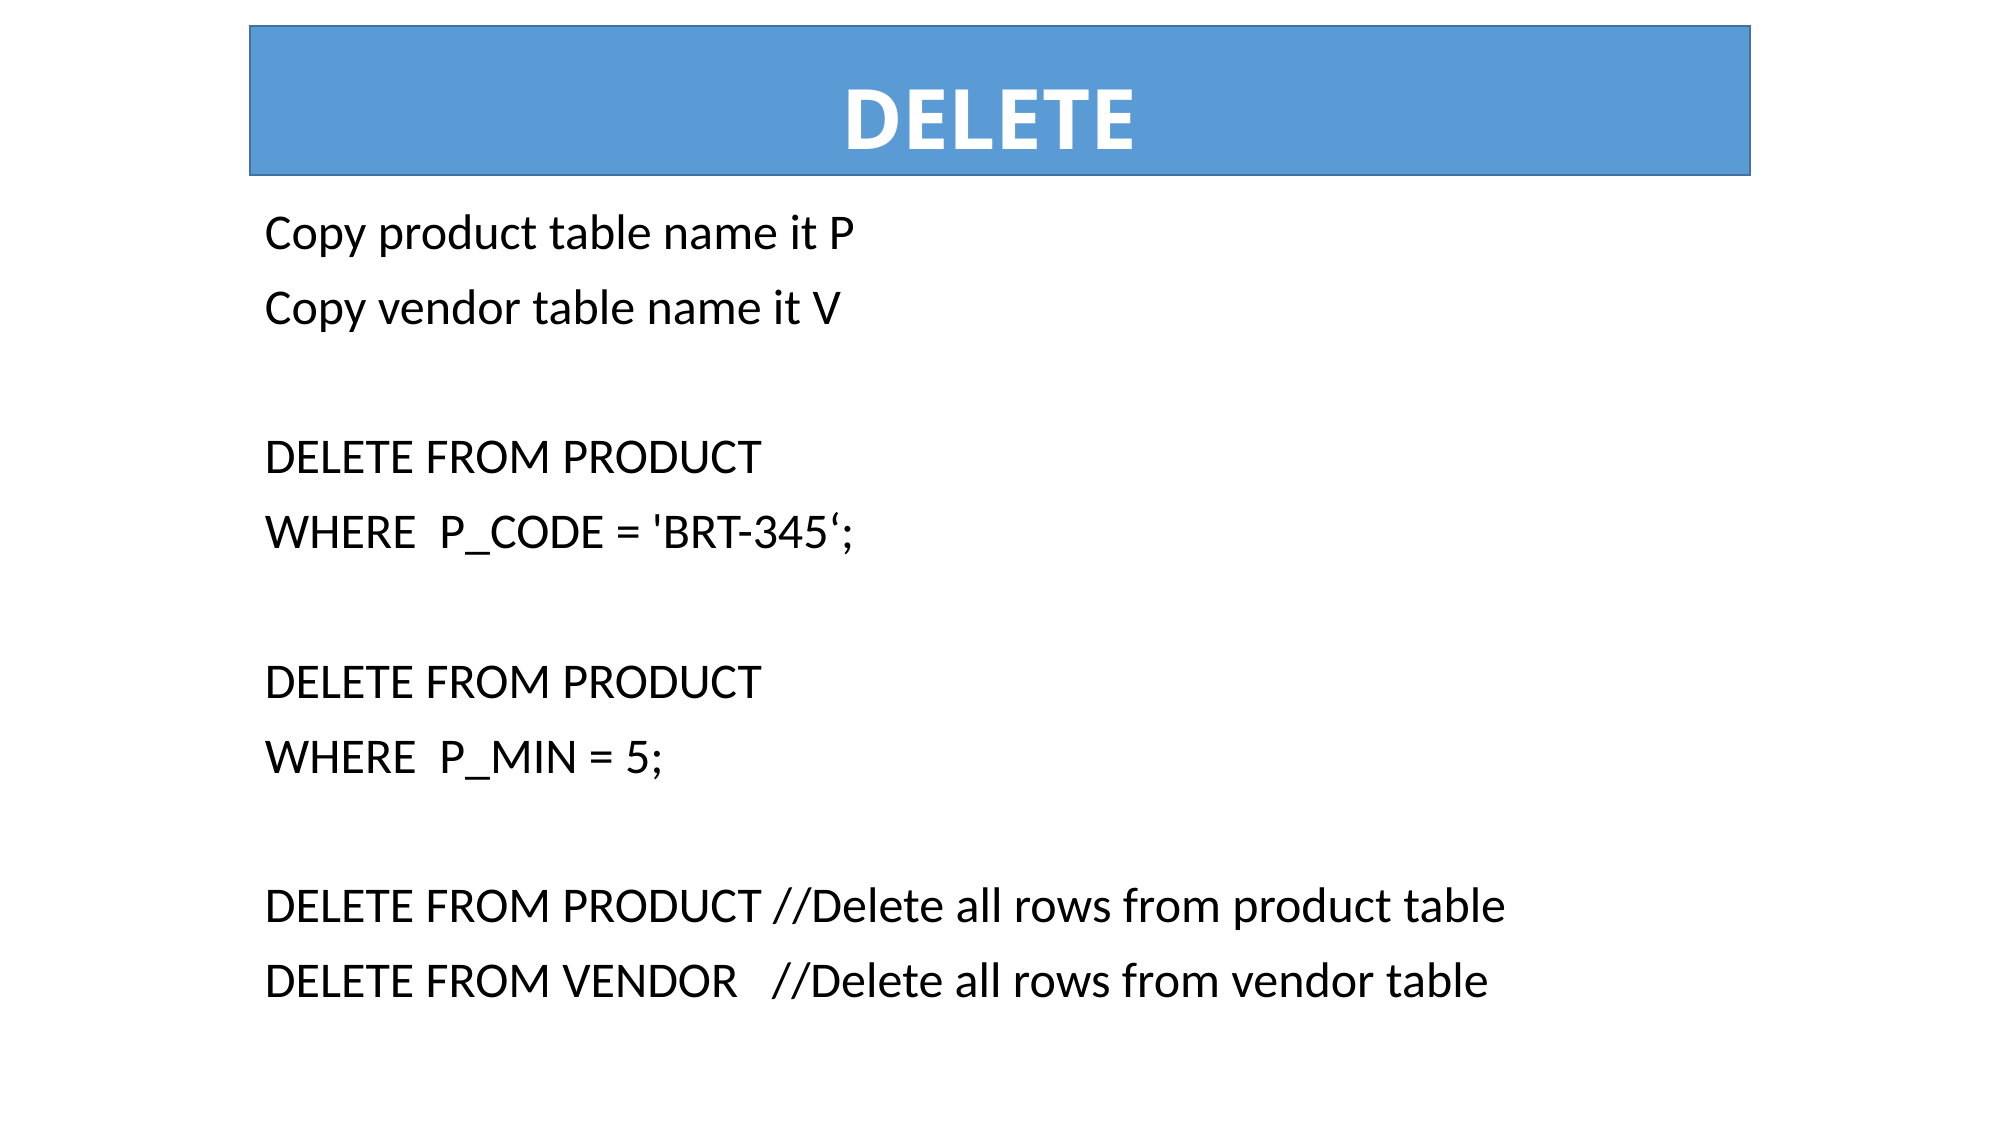

# DELETE
Copy product table name it P
Copy vendor table name it V
DELETE FROM PRODUCT
WHERE P_CODE = 'BRT-345‘;
DELETE FROM PRODUCT
WHERE P_MIN = 5;
DELETE FROM PRODUCT //Delete all rows from product table
DELETE FROM VENDOR //Delete all rows from vendor table